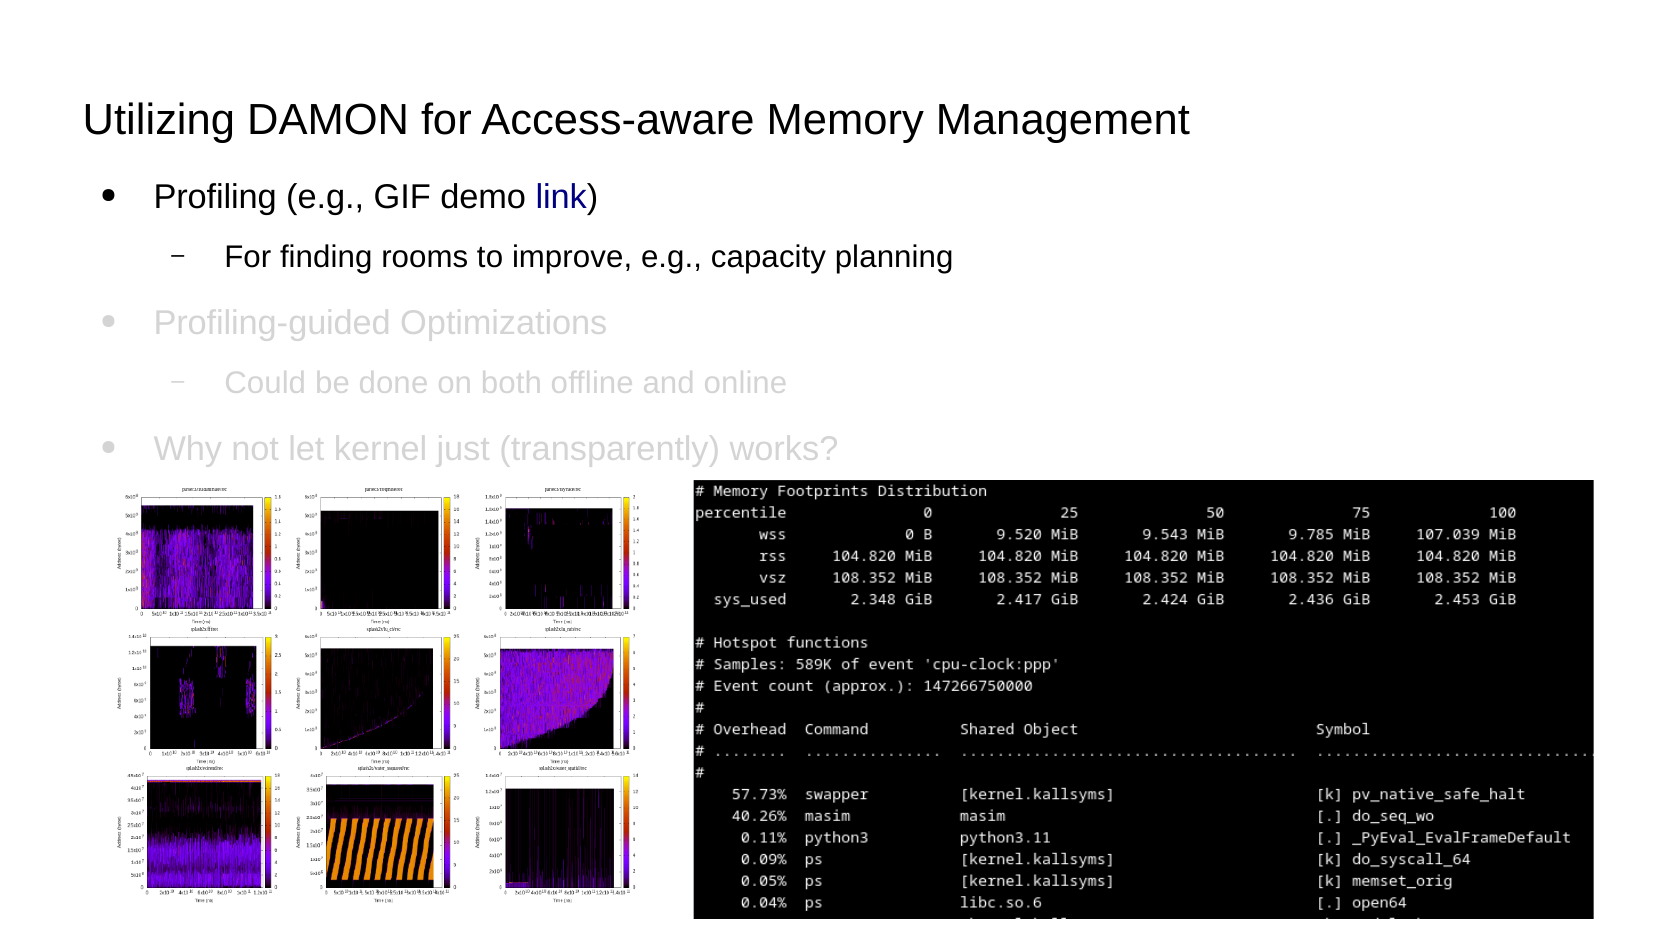

# Utilizing DAMON for Access-aware Memory Management
Profiling (e.g., GIF demo link)
For finding rooms to improve, e.g., capacity planning
Profiling-guided Optimizations
Could be done on both offline and online
Why not let kernel just (transparently) works?